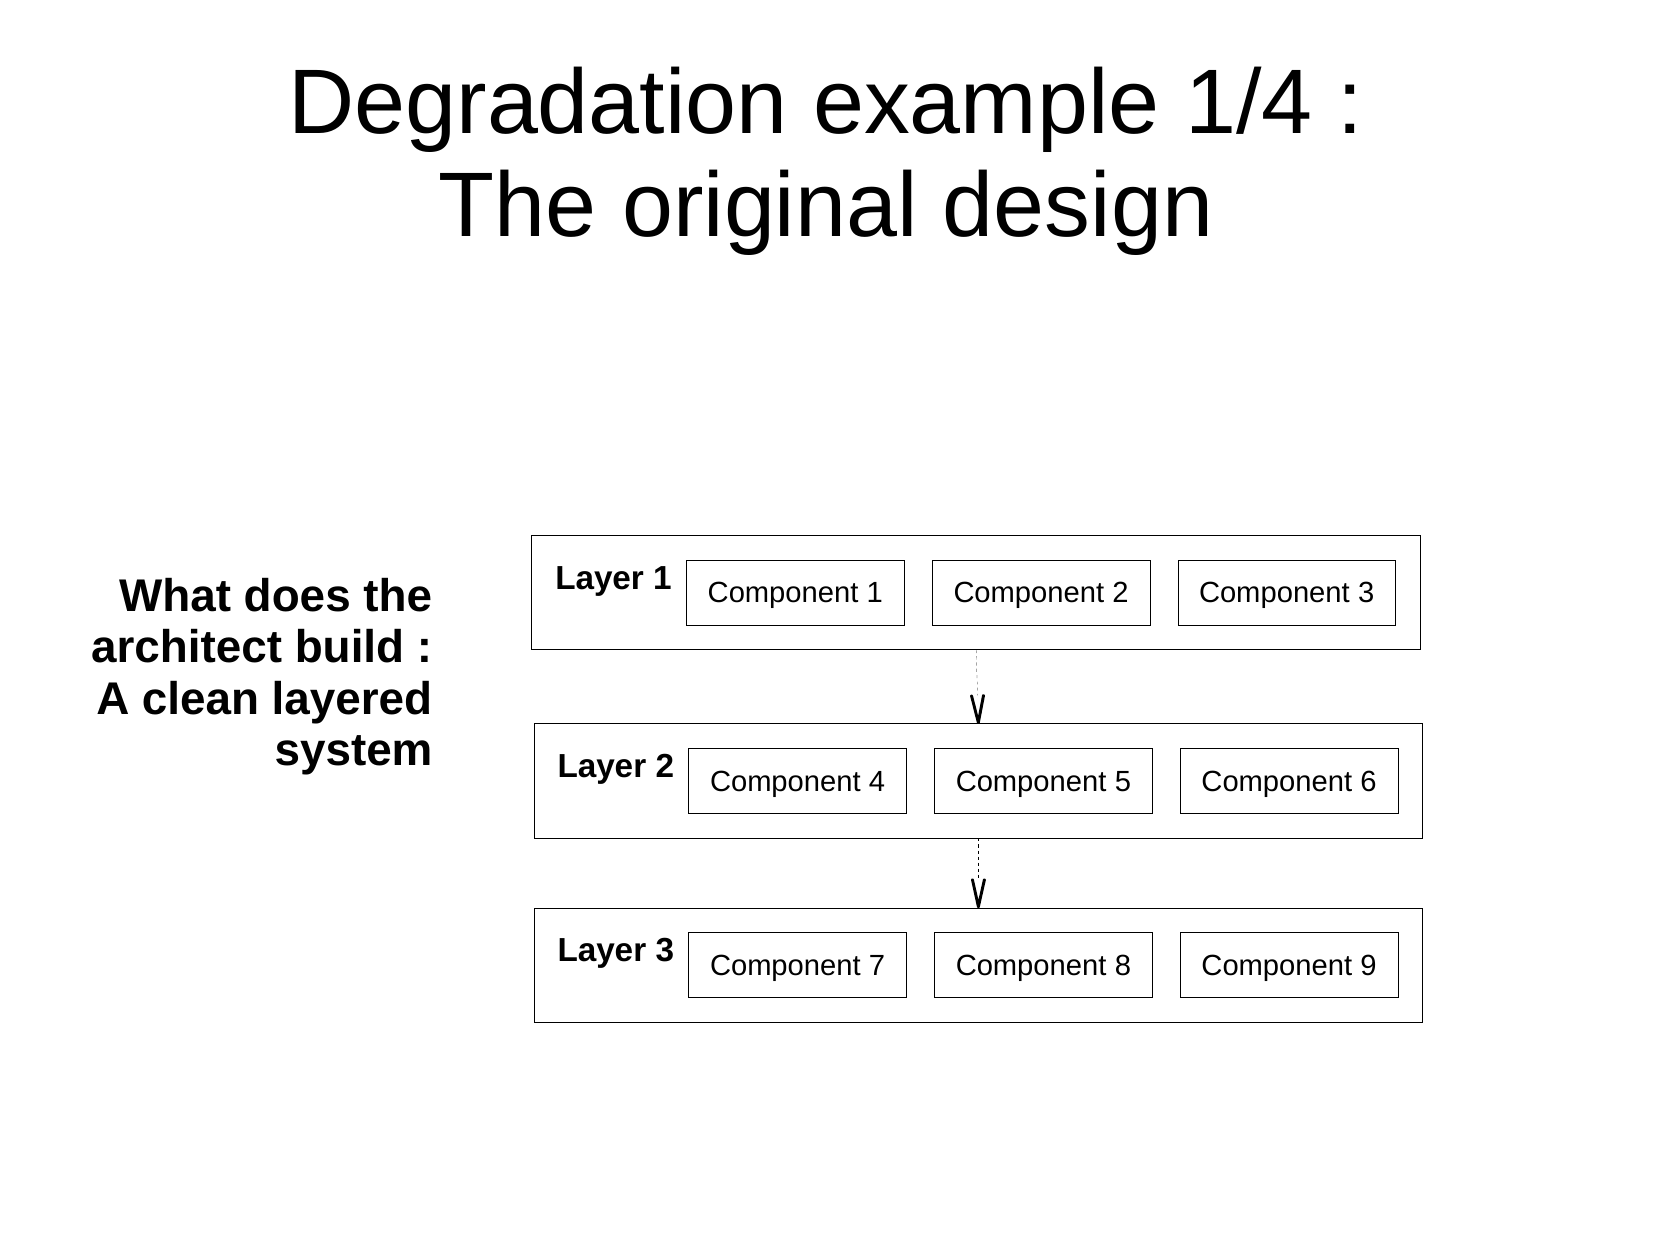

# Degradation example 1/4 : The original design
Layer 1
Component 1
Component 2
Component 3
What does the architect build : A clean layered system
Layer 2
Component 4
Component 5
Component 6
Layer 3
Component 7
Component 8
Component 9